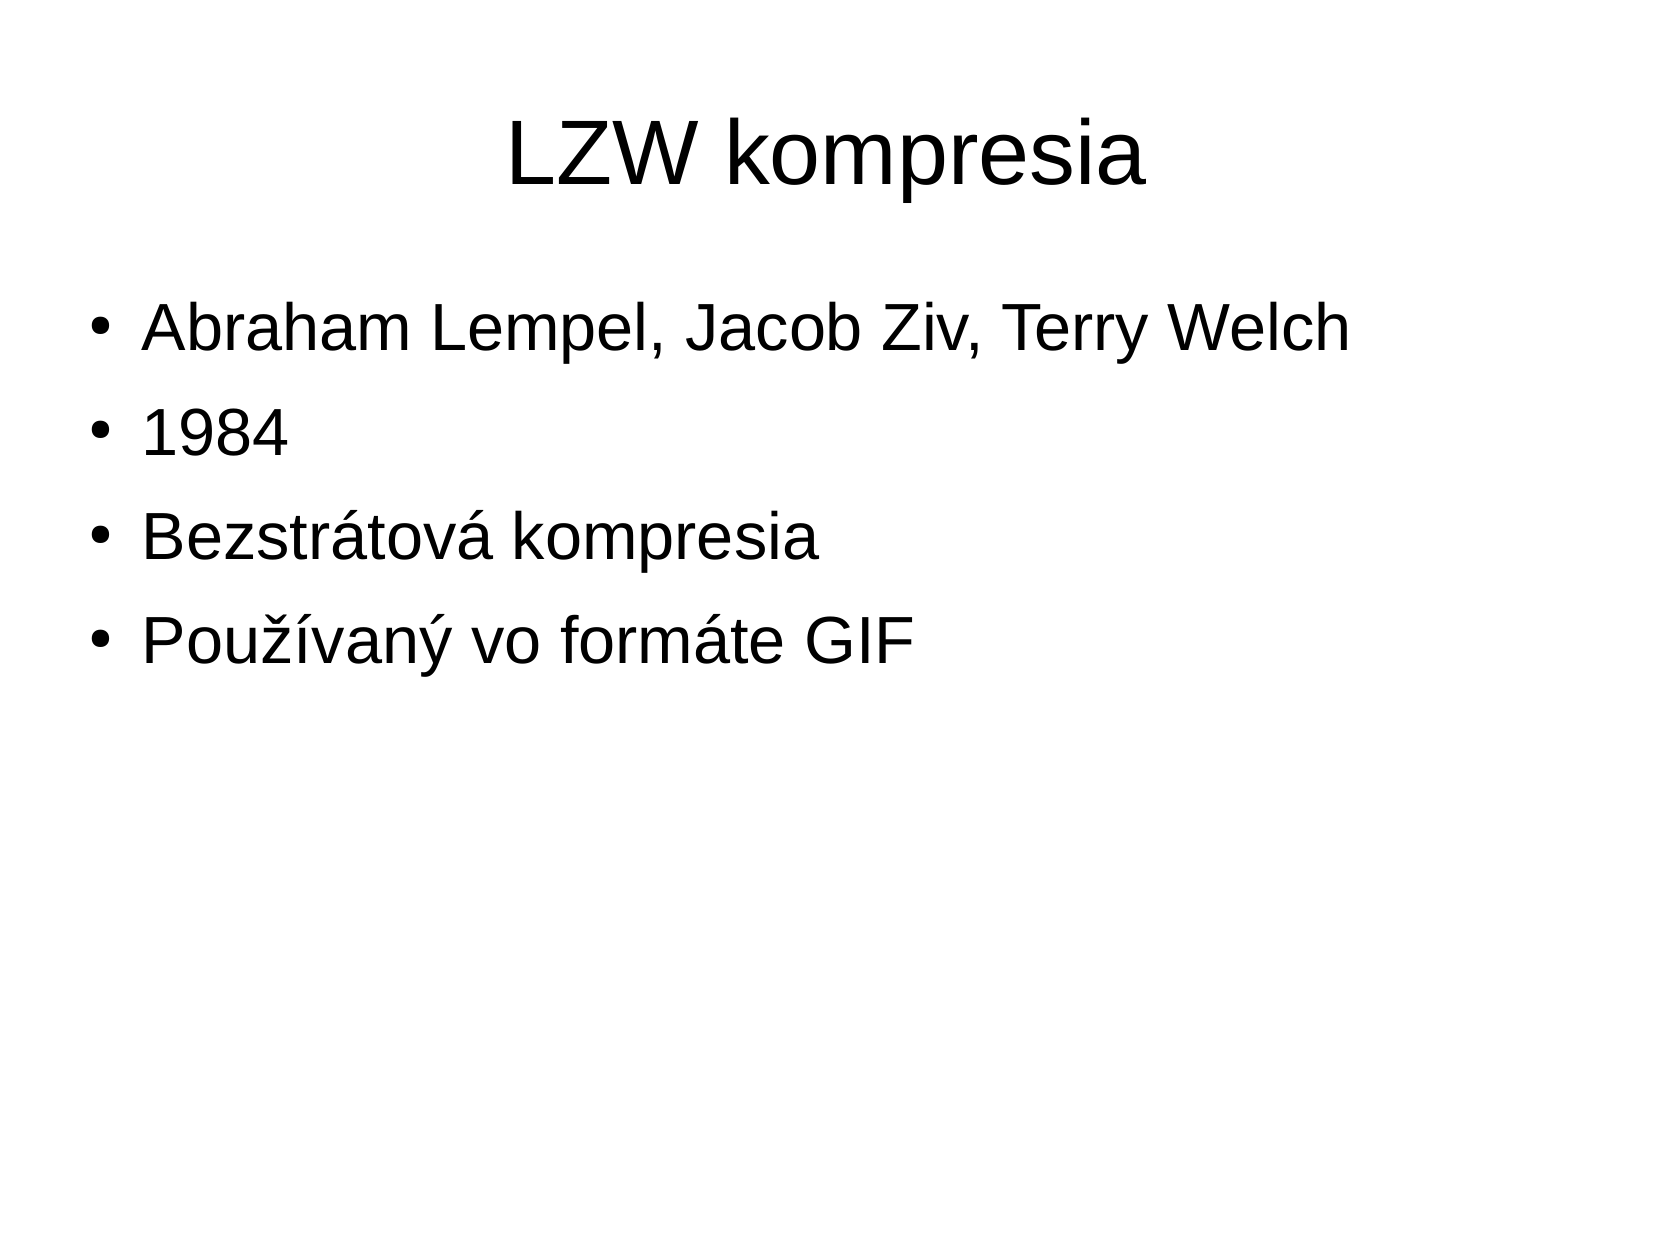

# LZW kompresia
Abraham Lempel, Jacob Ziv, Terry Welch
1984
Bezstrátová kompresia
Používaný vo formáte GIF